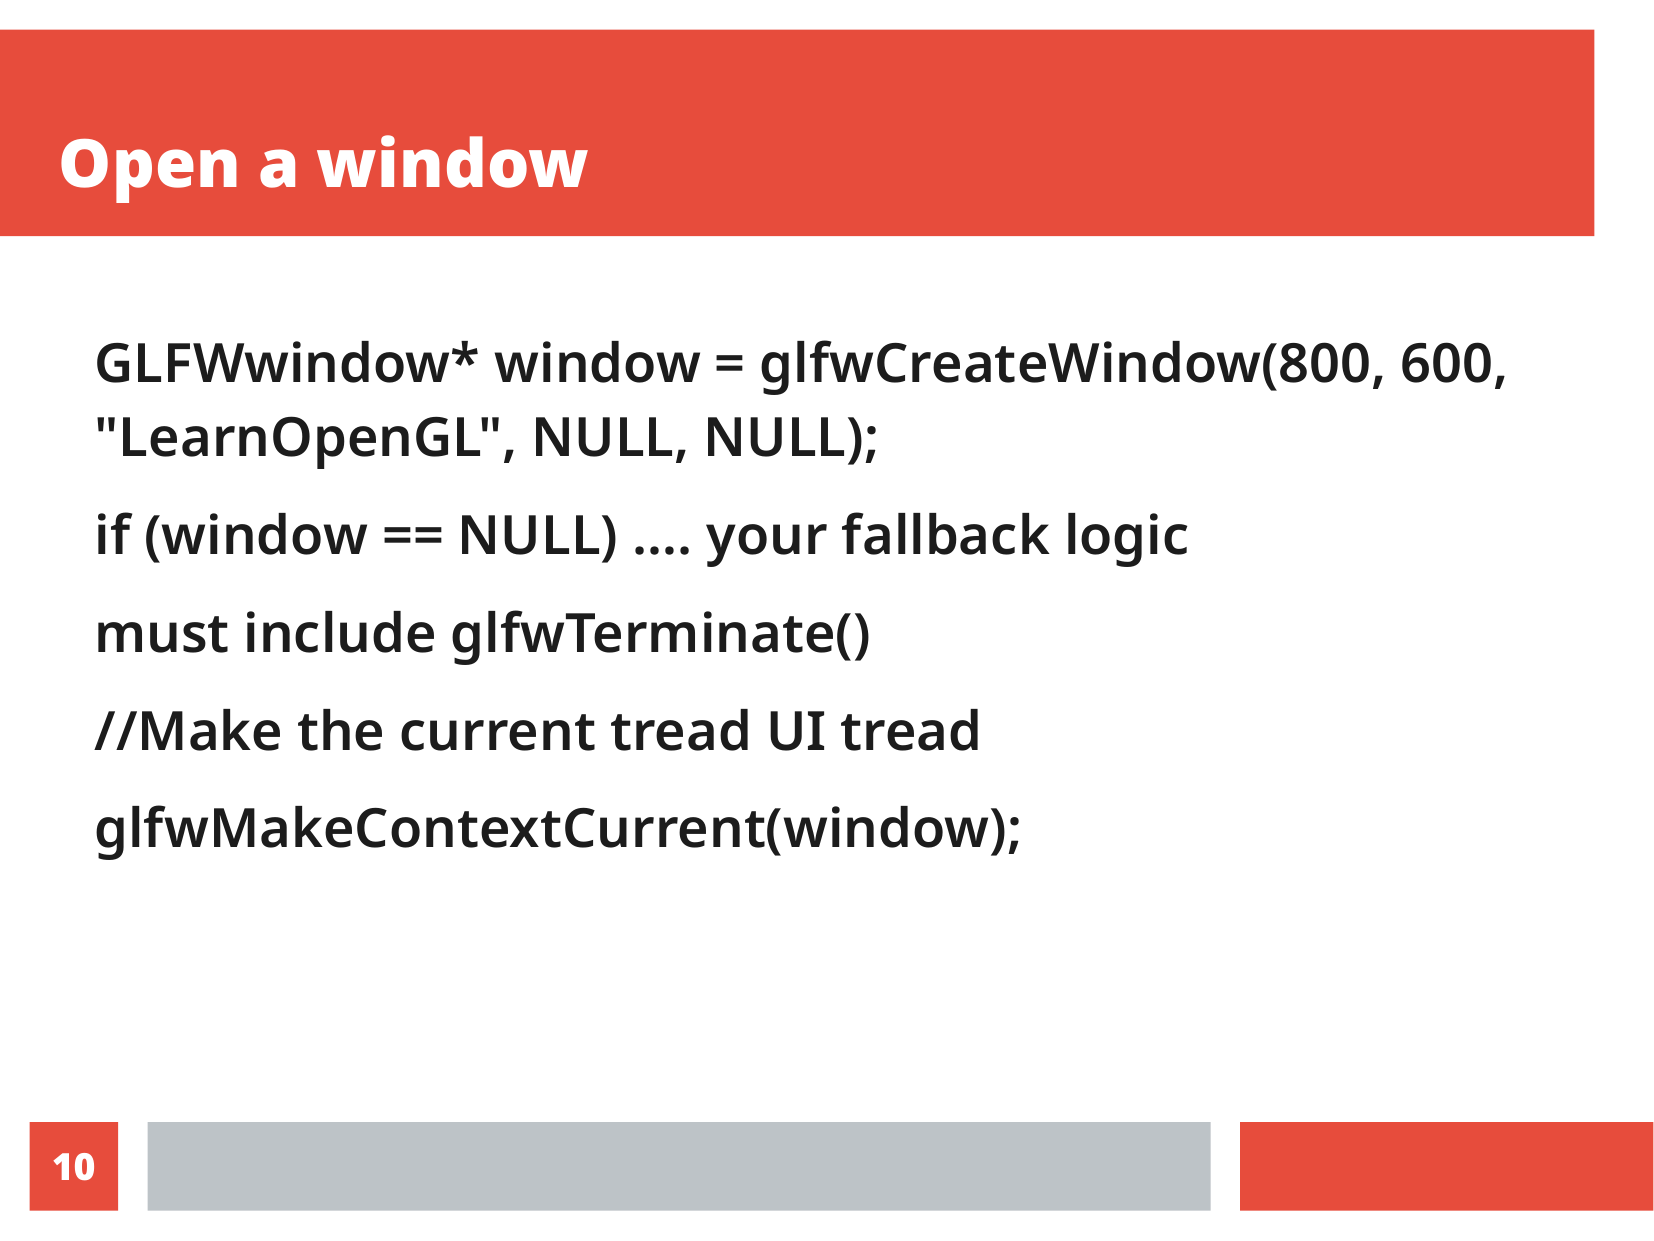

# Open a window
GLFWwindow* window = glfwCreateWindow(800, 600, "LearnOpenGL", NULL, NULL);
if (window == NULL) …. your fallback logic
must include glfwTerminate()
//Make the current tread UI tread
glfwMakeContextCurrent(window);
10